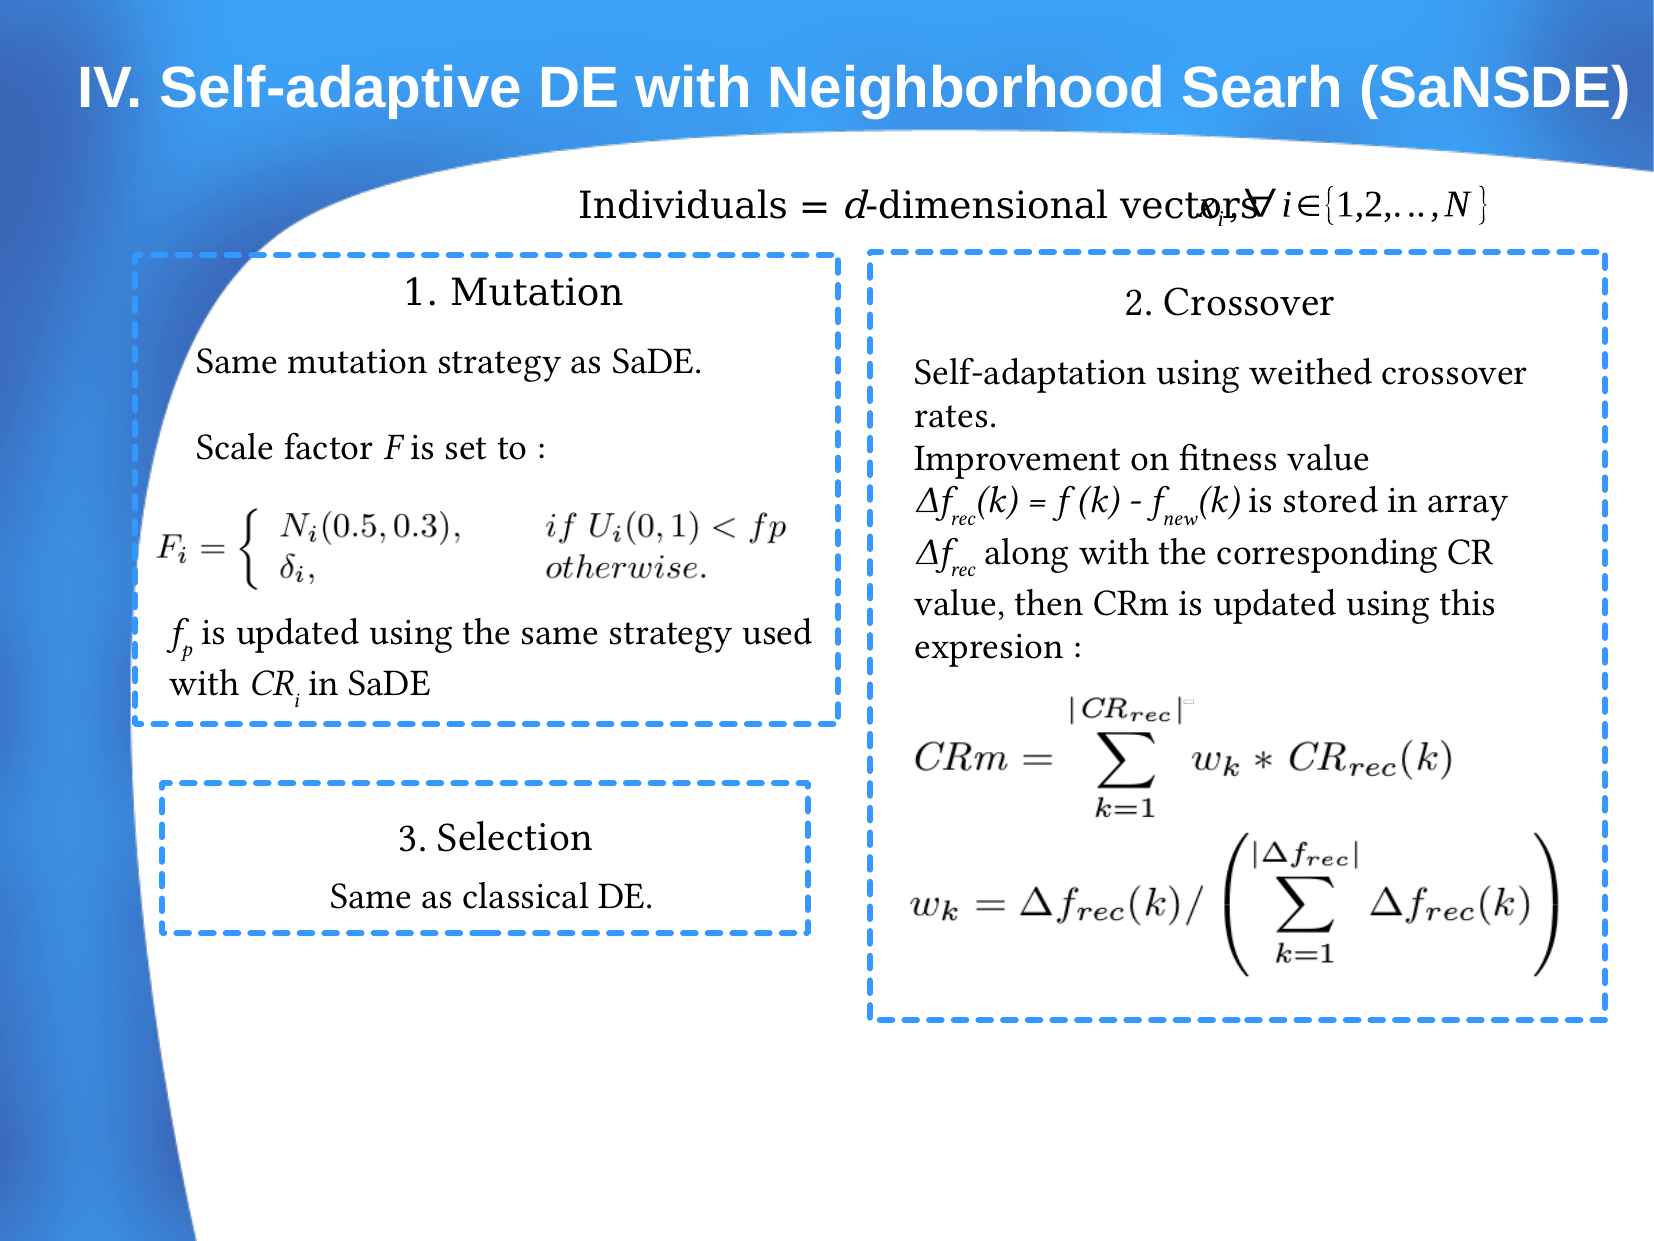

IV. Self-adaptive DE with Neighborhood Searh (SaNSDE)
Individuals = d-dimensional vectors
1. Mutation
2. Crossover
Same mutation strategy as SaDE.
Scale factor F is set to :
Self-adaptation using weithed crossover rates.
Improvement on fitness value
Δfrec(k) = f (k) - fnew(k) is stored in array Δfrec along with the corresponding CR value, then CRm is updated using this expresion :
fp is updated using the same strategy used
with CRi in SaDE
3. Selection
Same as classical DE.